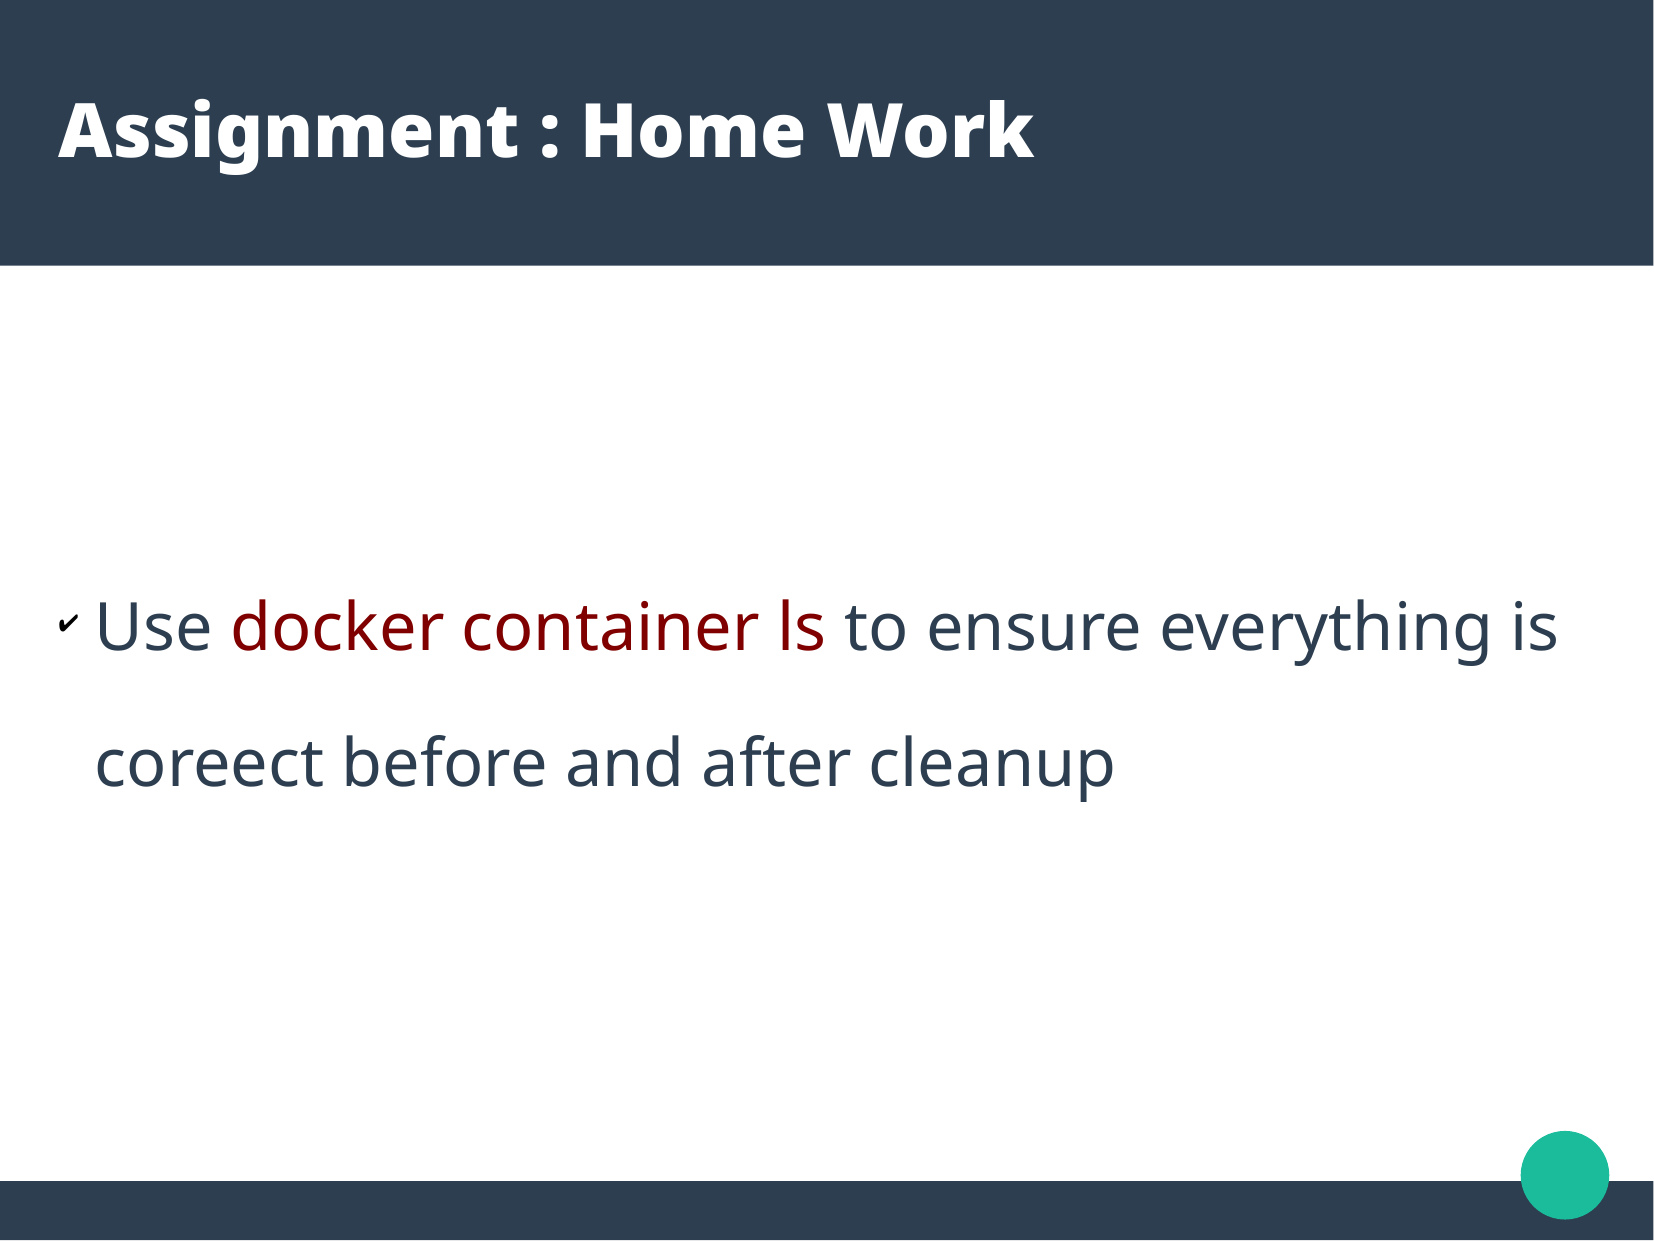

# Assignment : Home Work
Use docker container ls to ensure everything is coreect before and after cleanup